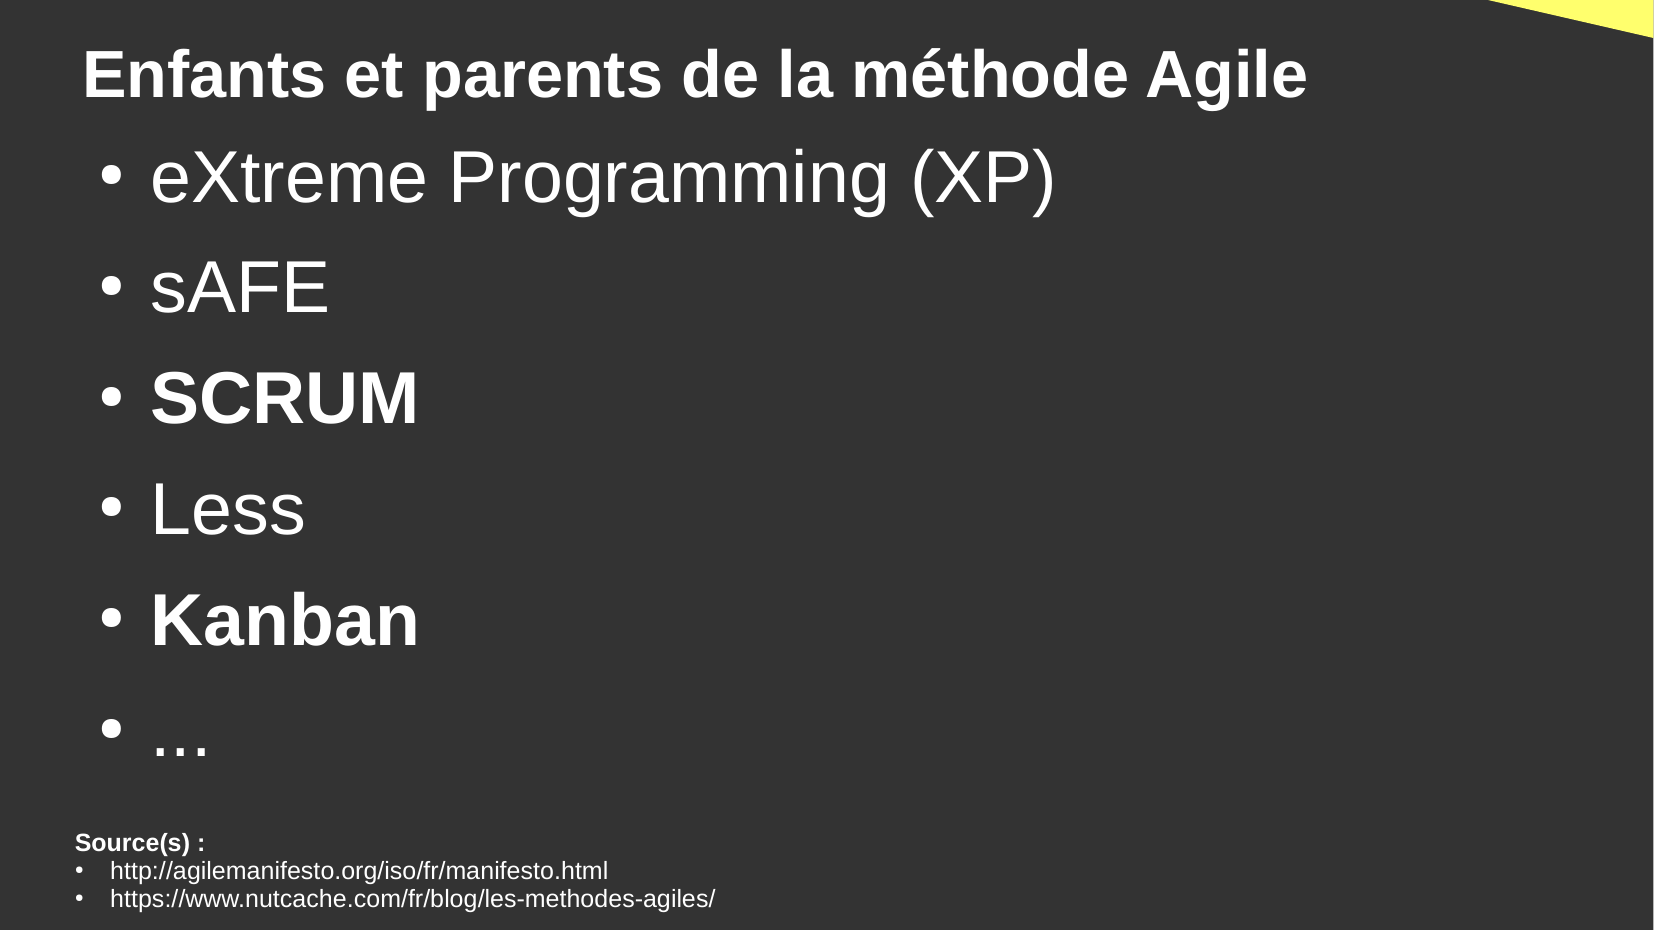

# Enfants et parents de la méthode Agile
eXtreme Programming (XP)
sAFE
SCRUM
Less
Kanban
...
Source(s) :
http://agilemanifesto.org/iso/fr/manifesto.html
https://www.nutcache.com/fr/blog/les-methodes-agiles/